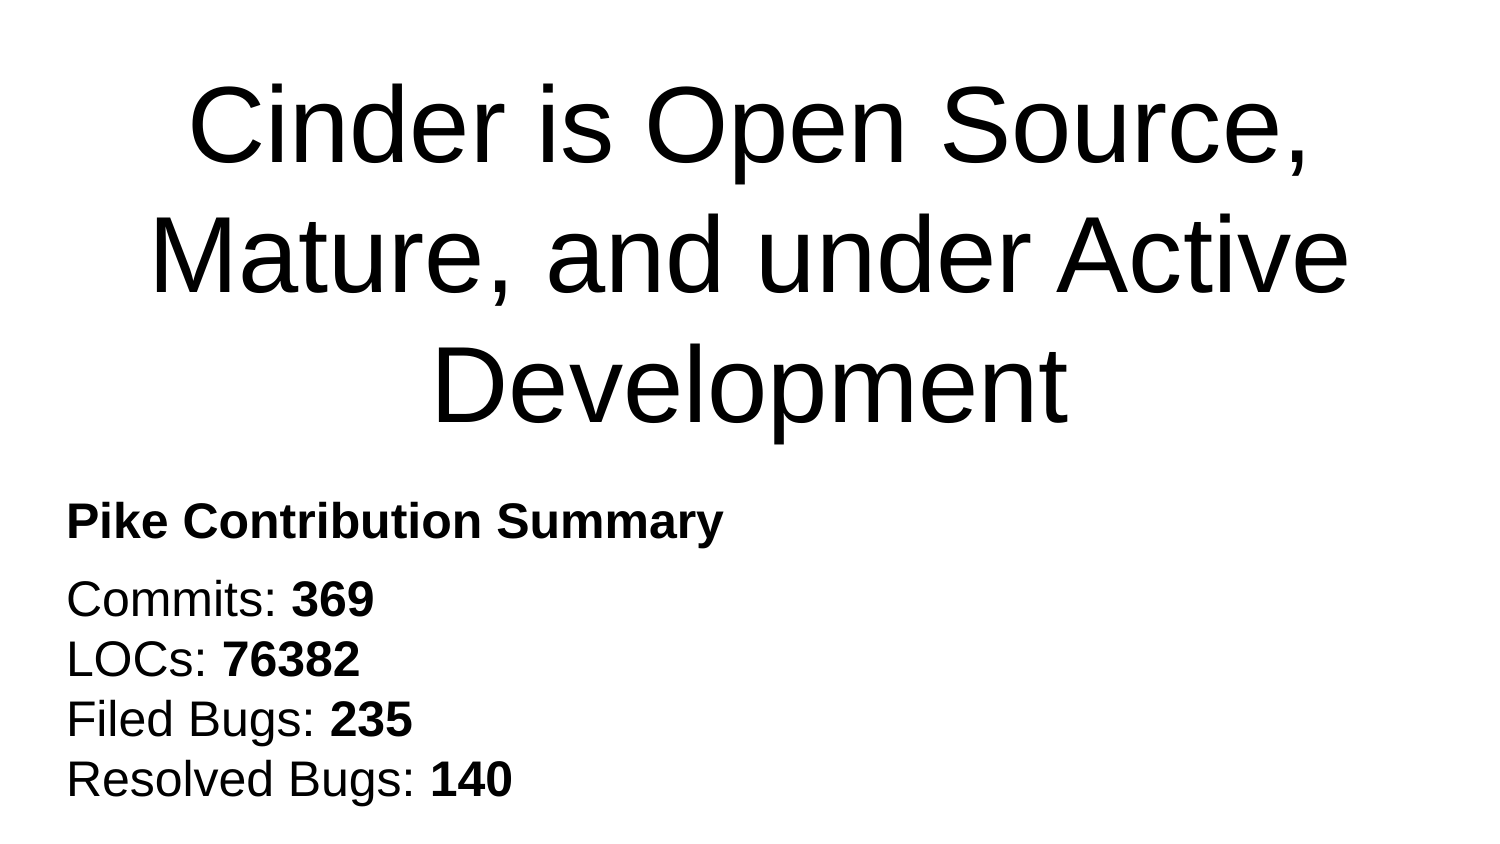

# Cinder is Open Source, Mature, and under Active Development
Pike Contribution Summary
Commits: 369
LOCs: 76382
Filed Bugs: 235
Resolved Bugs: 140